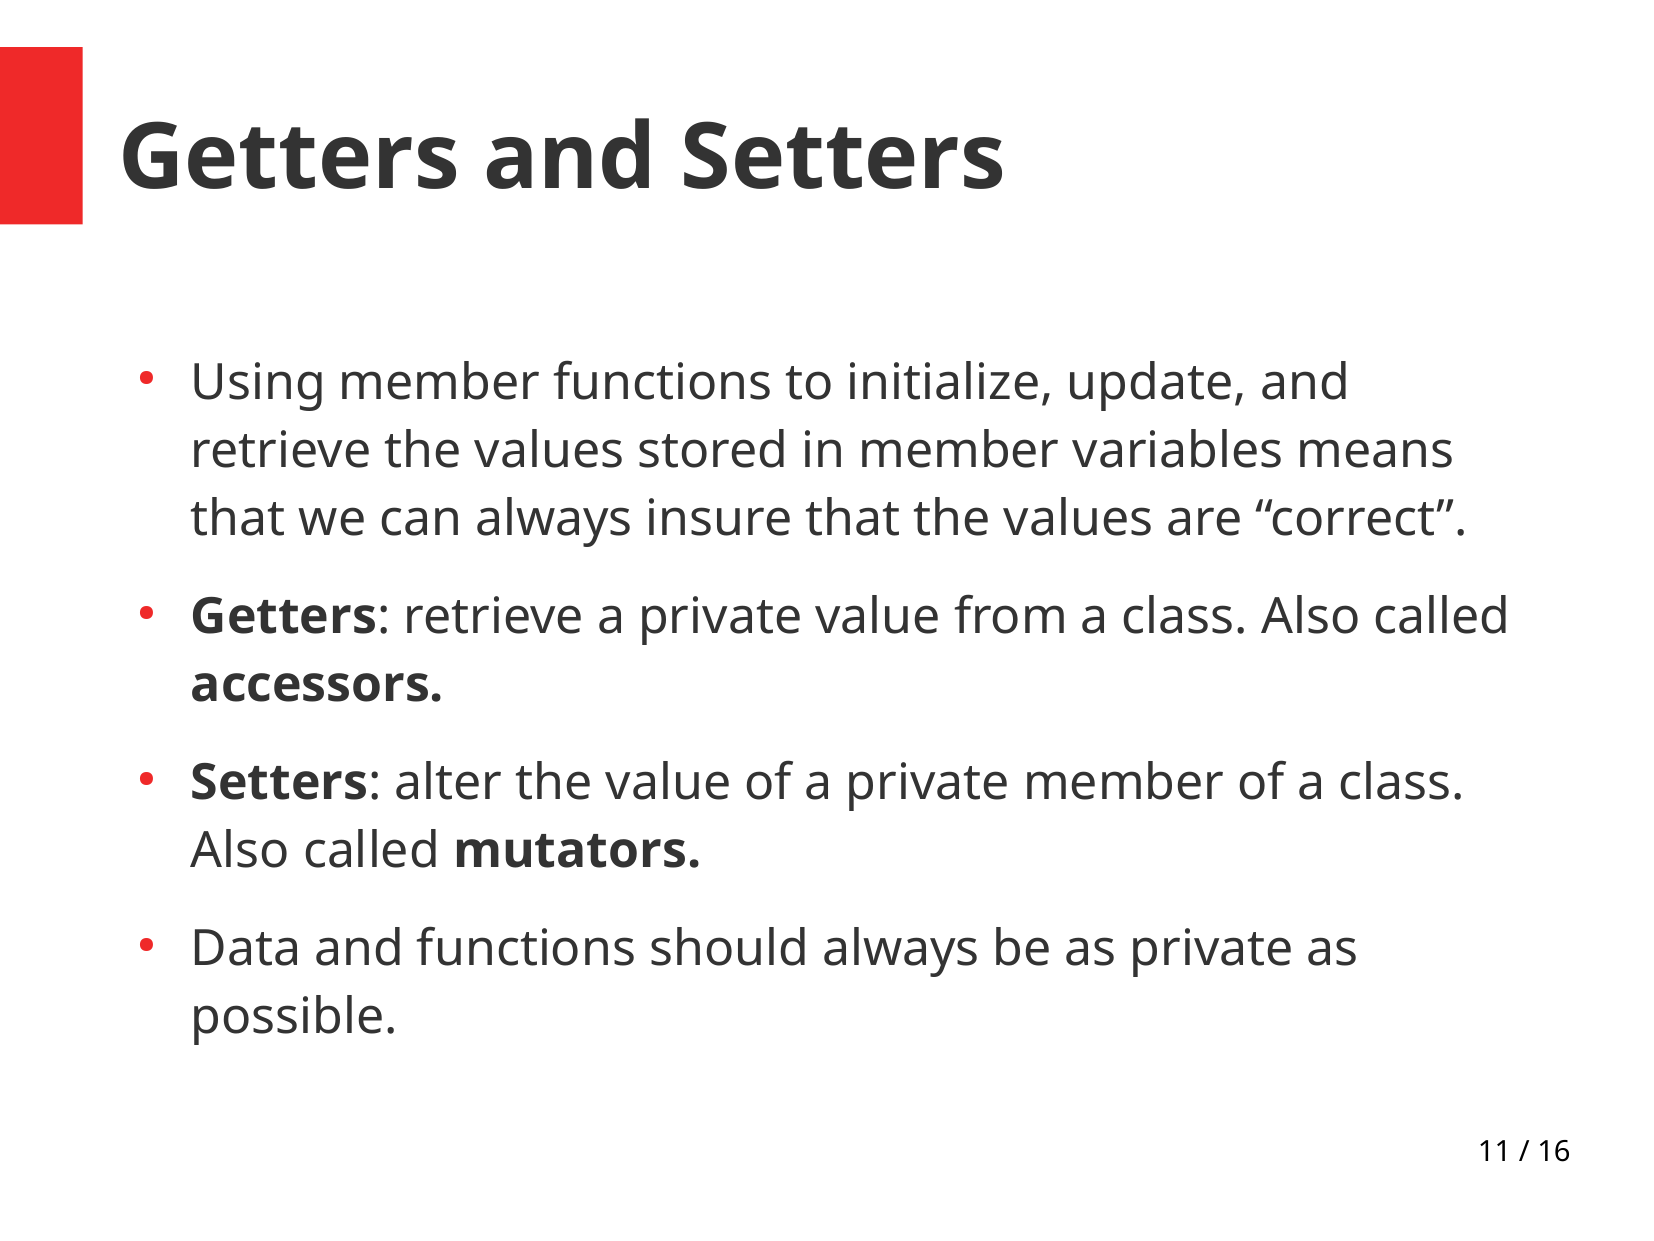

# Getters and Setters
Using member functions to initialize, update, and retrieve the values stored in member variables means that we can always insure that the values are “correct”.
Getters: retrieve a private value from a class. Also called accessors.
Setters: alter the value of a private member of a class. Also called mutators.
Data and functions should always be as private as possible.
11